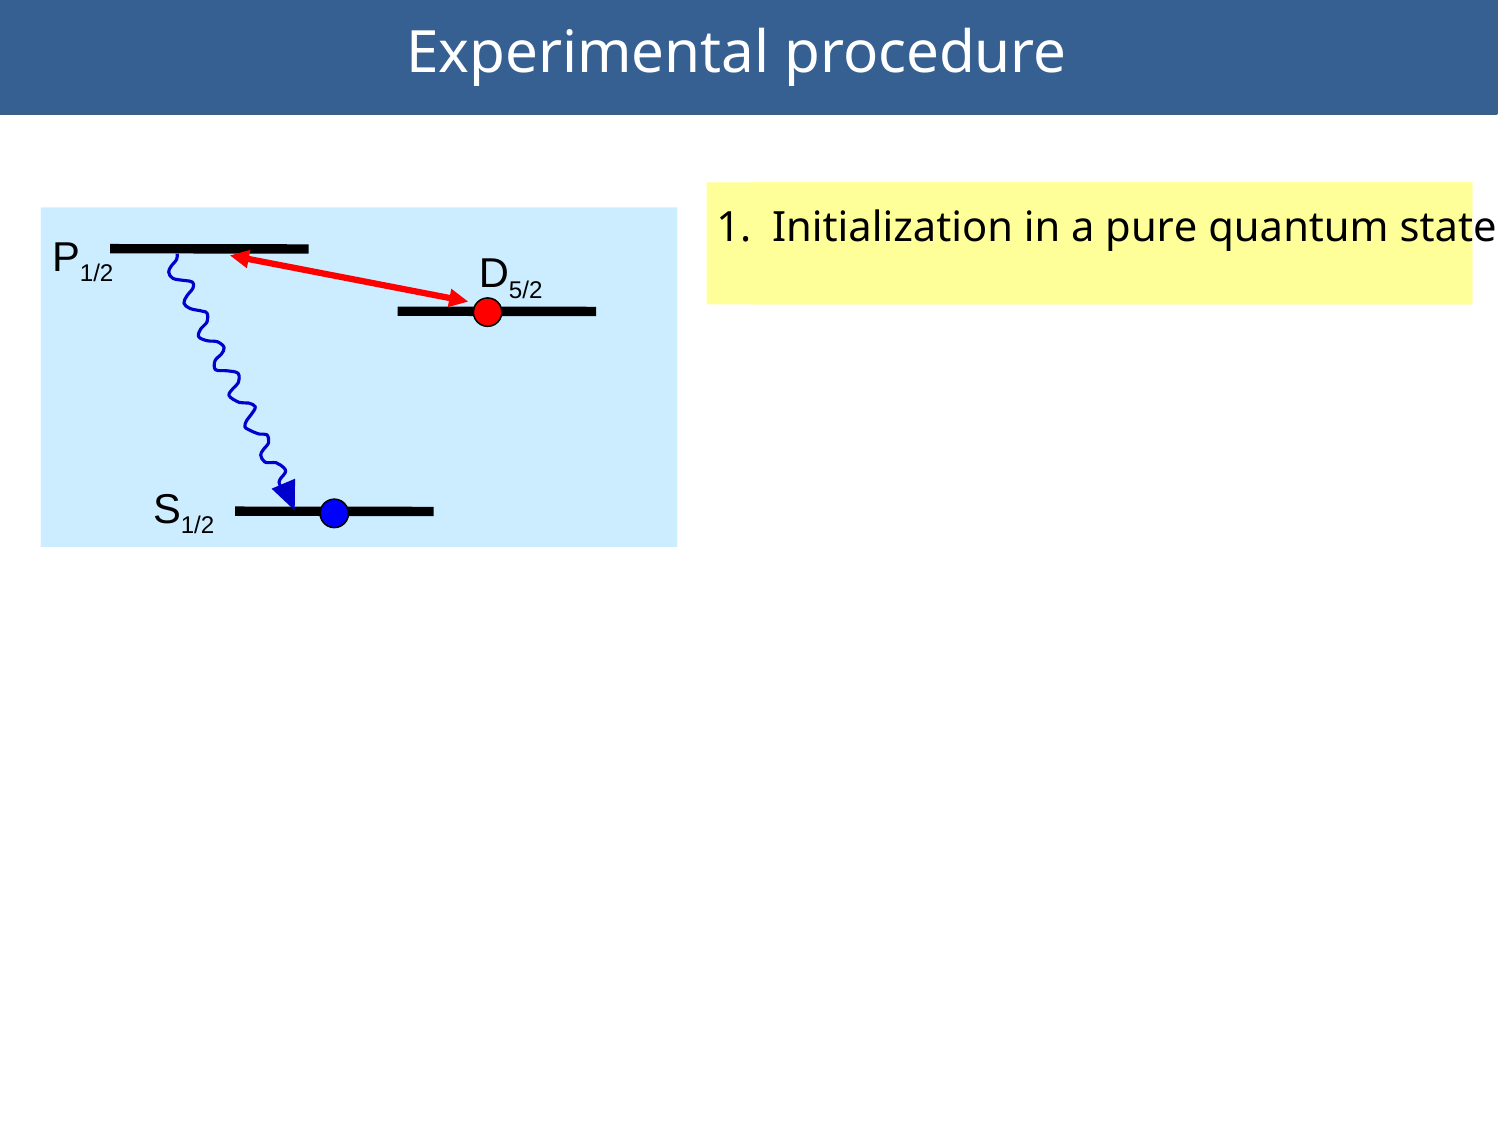

# Experimental procedure
Initialization in a pure quantum state
Initialization in a pure quantum state
P1/2
D5/2
=1s
S1/2
40Ca+
P1/2
D5/2
S1/2